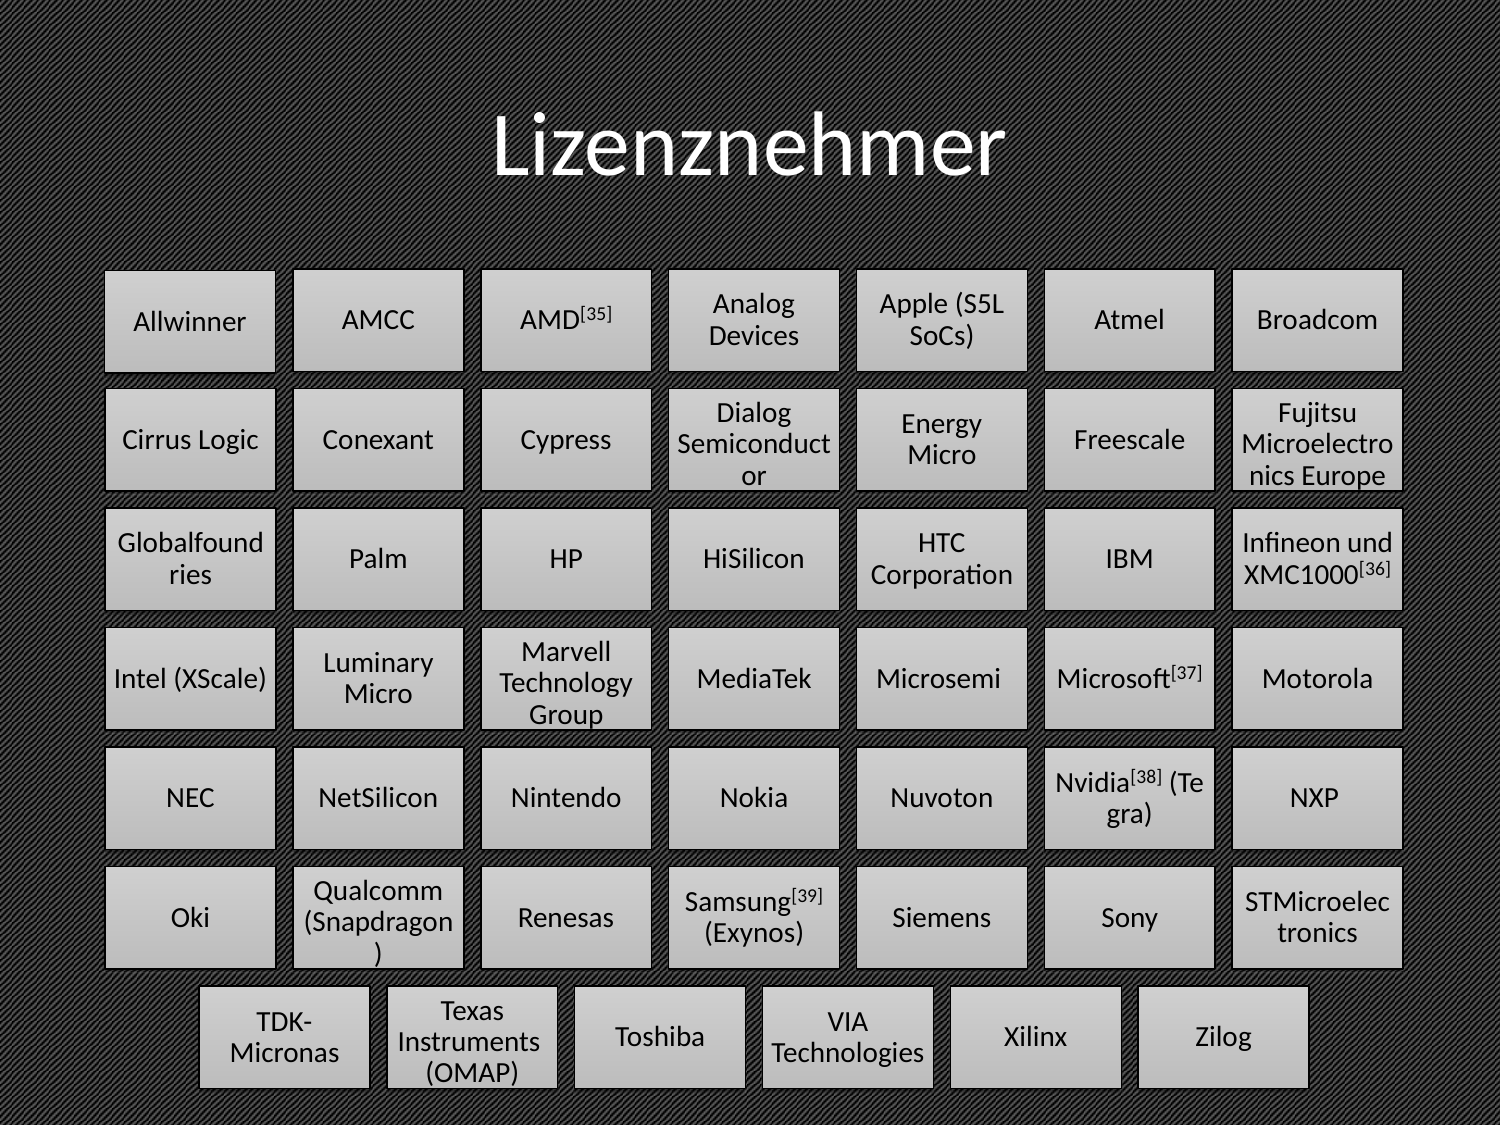

# Lizenznehmer
AMCC
AMD[35]
Analog Devices
Apple (S5L SoCs)
Atmel
Broadcom
Allwinner
Cirrus Logic
Conexant
Cypress
Dialog Semiconductor
Energy Micro
Freescale
Fujitsu Microelectronics Europe
Globalfoundries
Palm
HP
HiSilicon
HTC Corporation
IBM
Infineon und XMC1000[36]
Intel (XScale)
Luminary Micro
Marvell Technology Group
MediaTek
Microsemi
Microsoft[37]
Motorola
NEC
NetSilicon
Nintendo
Nokia
Nuvoton
Nvidia[38] (Tegra)
NXP
Oki
Qualcomm (Snapdragon)
Renesas
Samsung[39](Exynos)
Siemens
Sony
STMicroelectronics
TDK-Micronas
Texas Instruments (OMAP)
Toshiba
VIA Technologies
Xilinx
Zilog